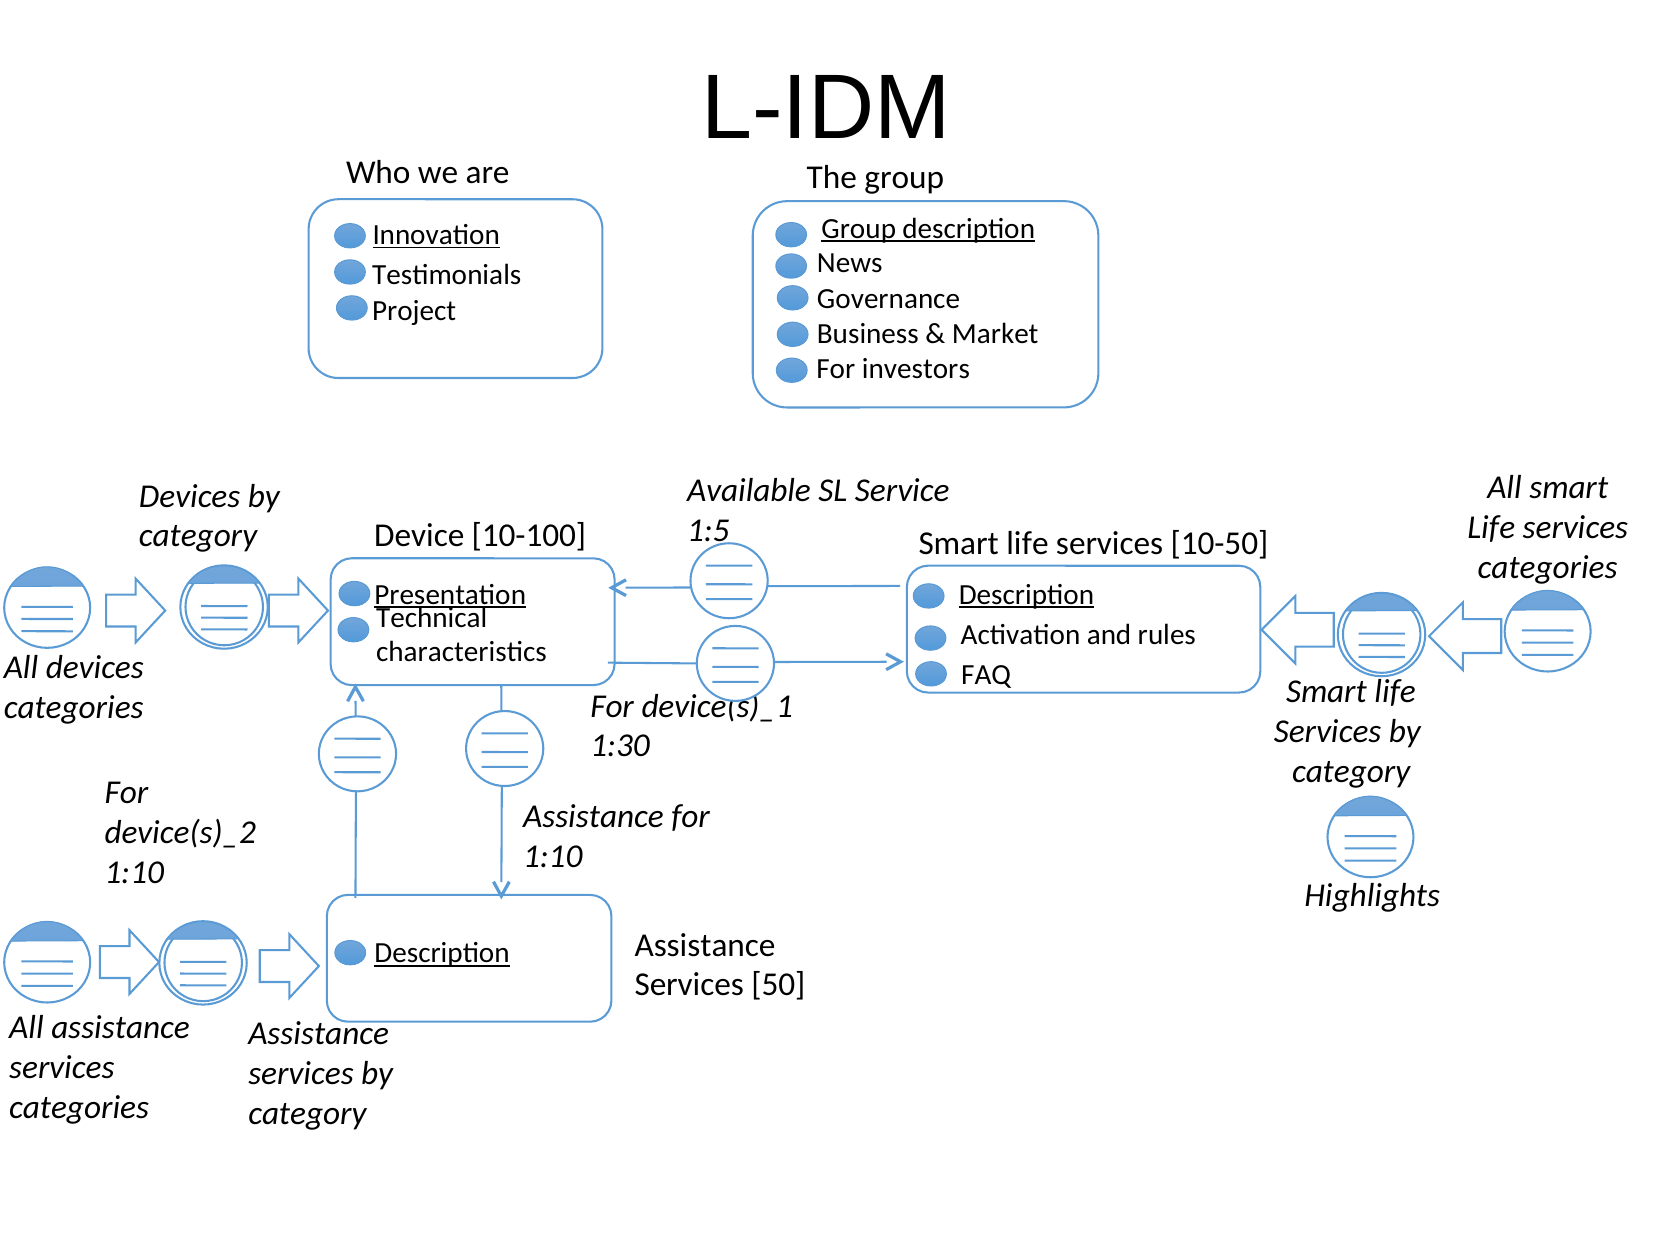

# L-IDM
Who we are
The group
Group description
Innovation
News
Testimonials
Governance
Project
Business & Market
For investors
All smart
Life services
categories
Available SL Service
1:5
Devices by
category
Device [10-100]
Smart life services [10-50]
Presentation
Description
Technical characteristics
Activation and rules
All devices
categories
FAQ
Smart life
Services by
category
For device(s)_1
1:30
For
device(s)_2
1:10
Assistance for
1:10
Highlights
Assistance
Services [50]
Description
All assistance
services
categories
Assistance
services by
category